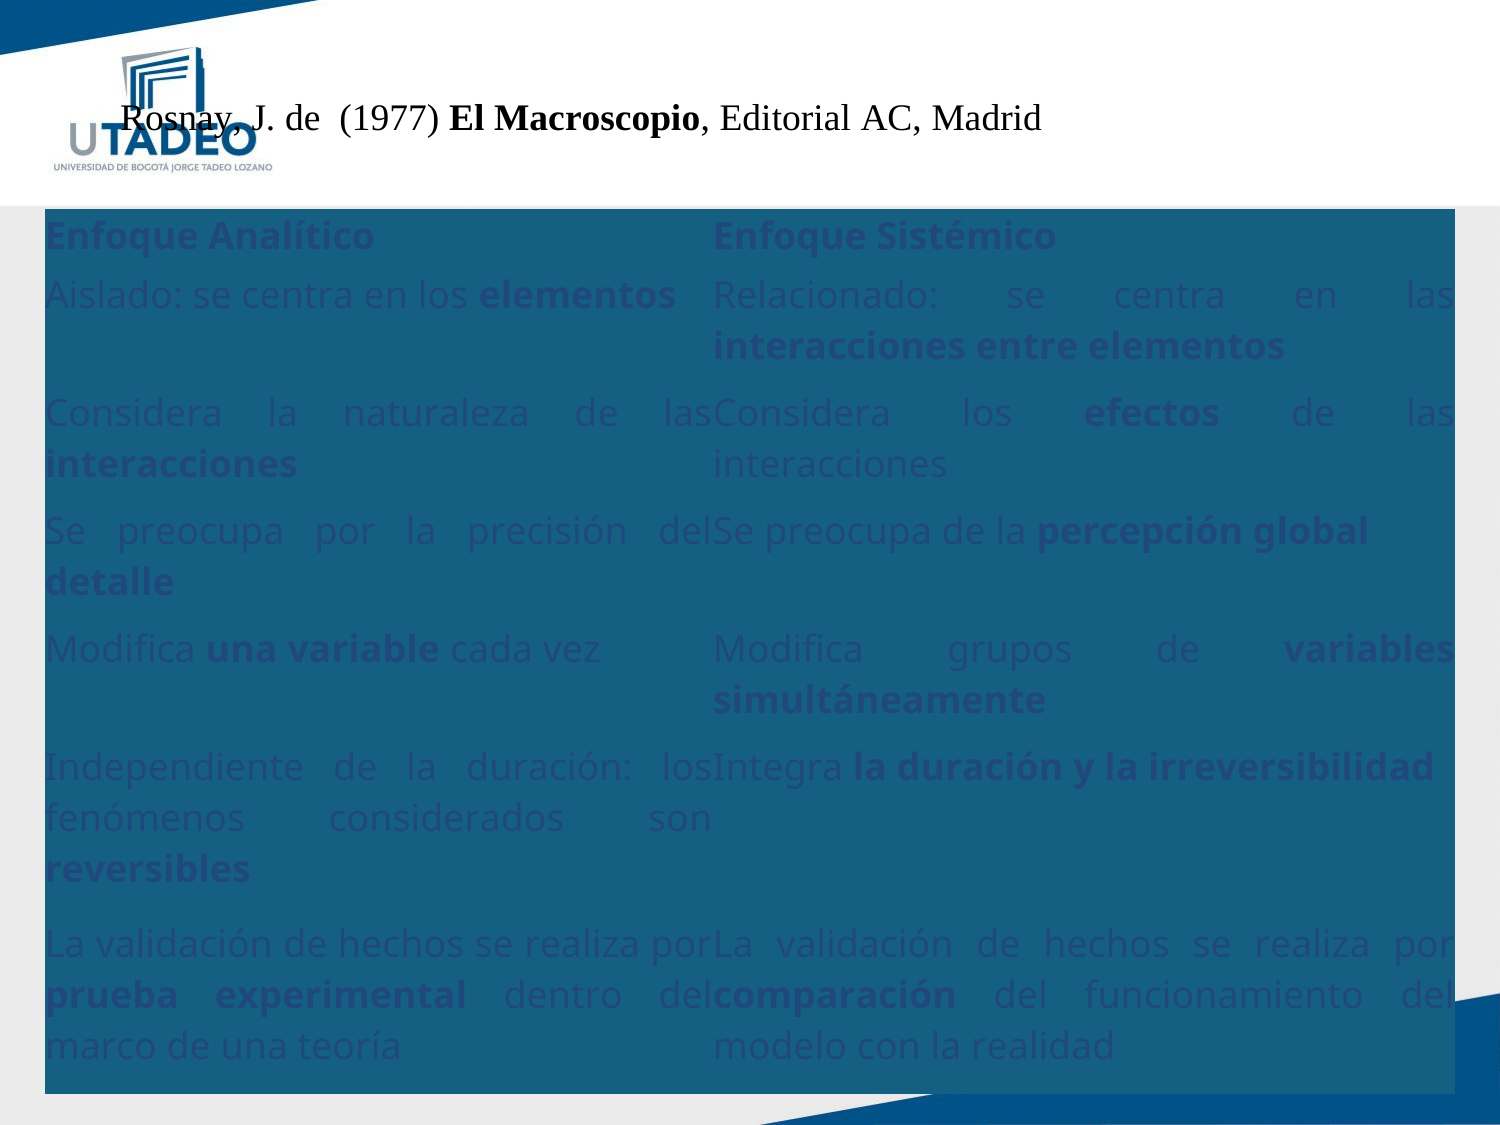

# Rosnay, J. de (1977) El Macroscopio, Editorial AC, Madrid
| Enfoque Analítico | Enfoque Sistémico |
| --- | --- |
| Aislado: se centra en los elementos | Relacionado: se centra en las interacciones entre elementos |
| Considera la naturaleza de las interacciones | Considera los efectos de las interacciones |
| Se preocupa por la precisión del detalle | Se preocupa de la percepción global |
| Modifica una variable cada vez | Modifica grupos de variables simultáneamente |
| Independiente de la duración: los fenómenos considerados son reversibles | Integra la duración y la irreversibilidad |
| La validación de hechos se realiza por prueba experimental dentro del marco de una teoría | La validación de hechos se realiza por comparación del funcionamiento del modelo con la realidad |